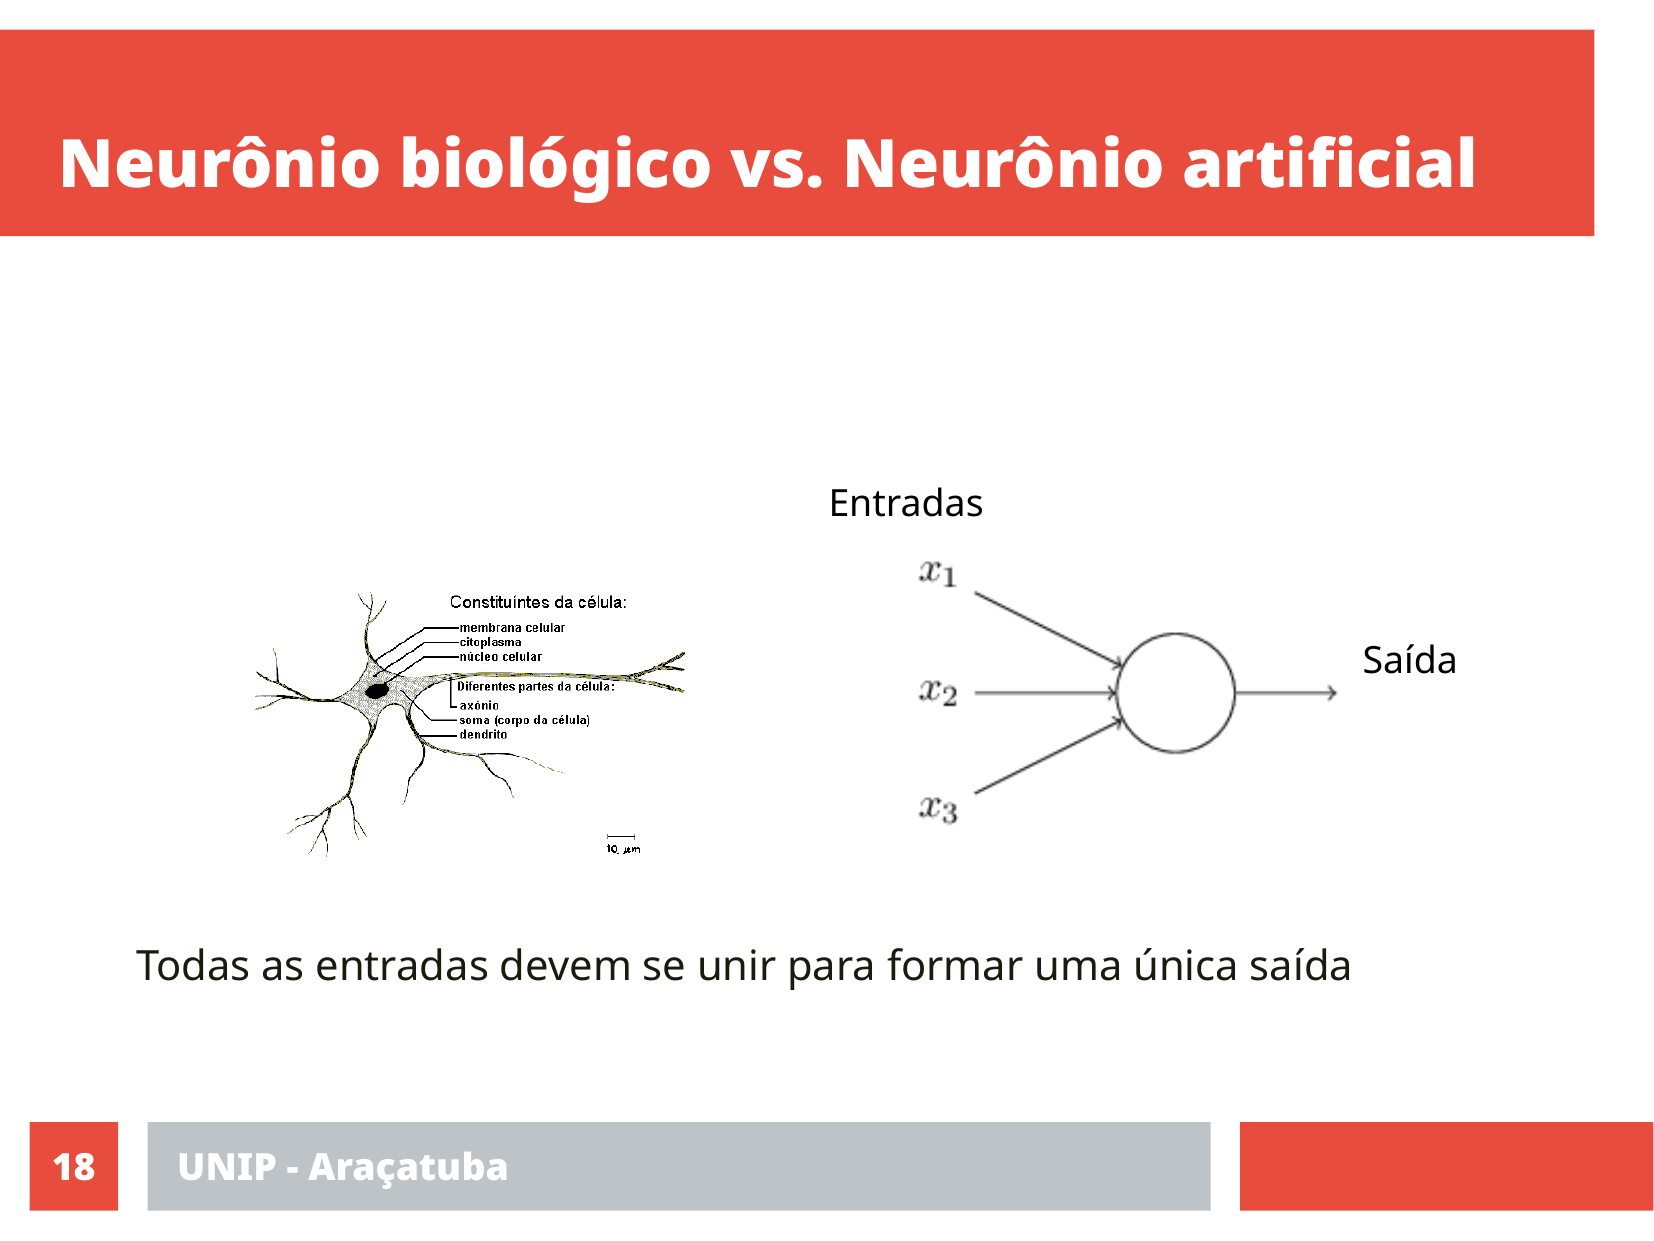

# Neurônio biológico vs. Neurônio artificial
Entradas
Saída
Todas as entradas devem se unir para formar uma única saída
18
UNIP - Araçatuba